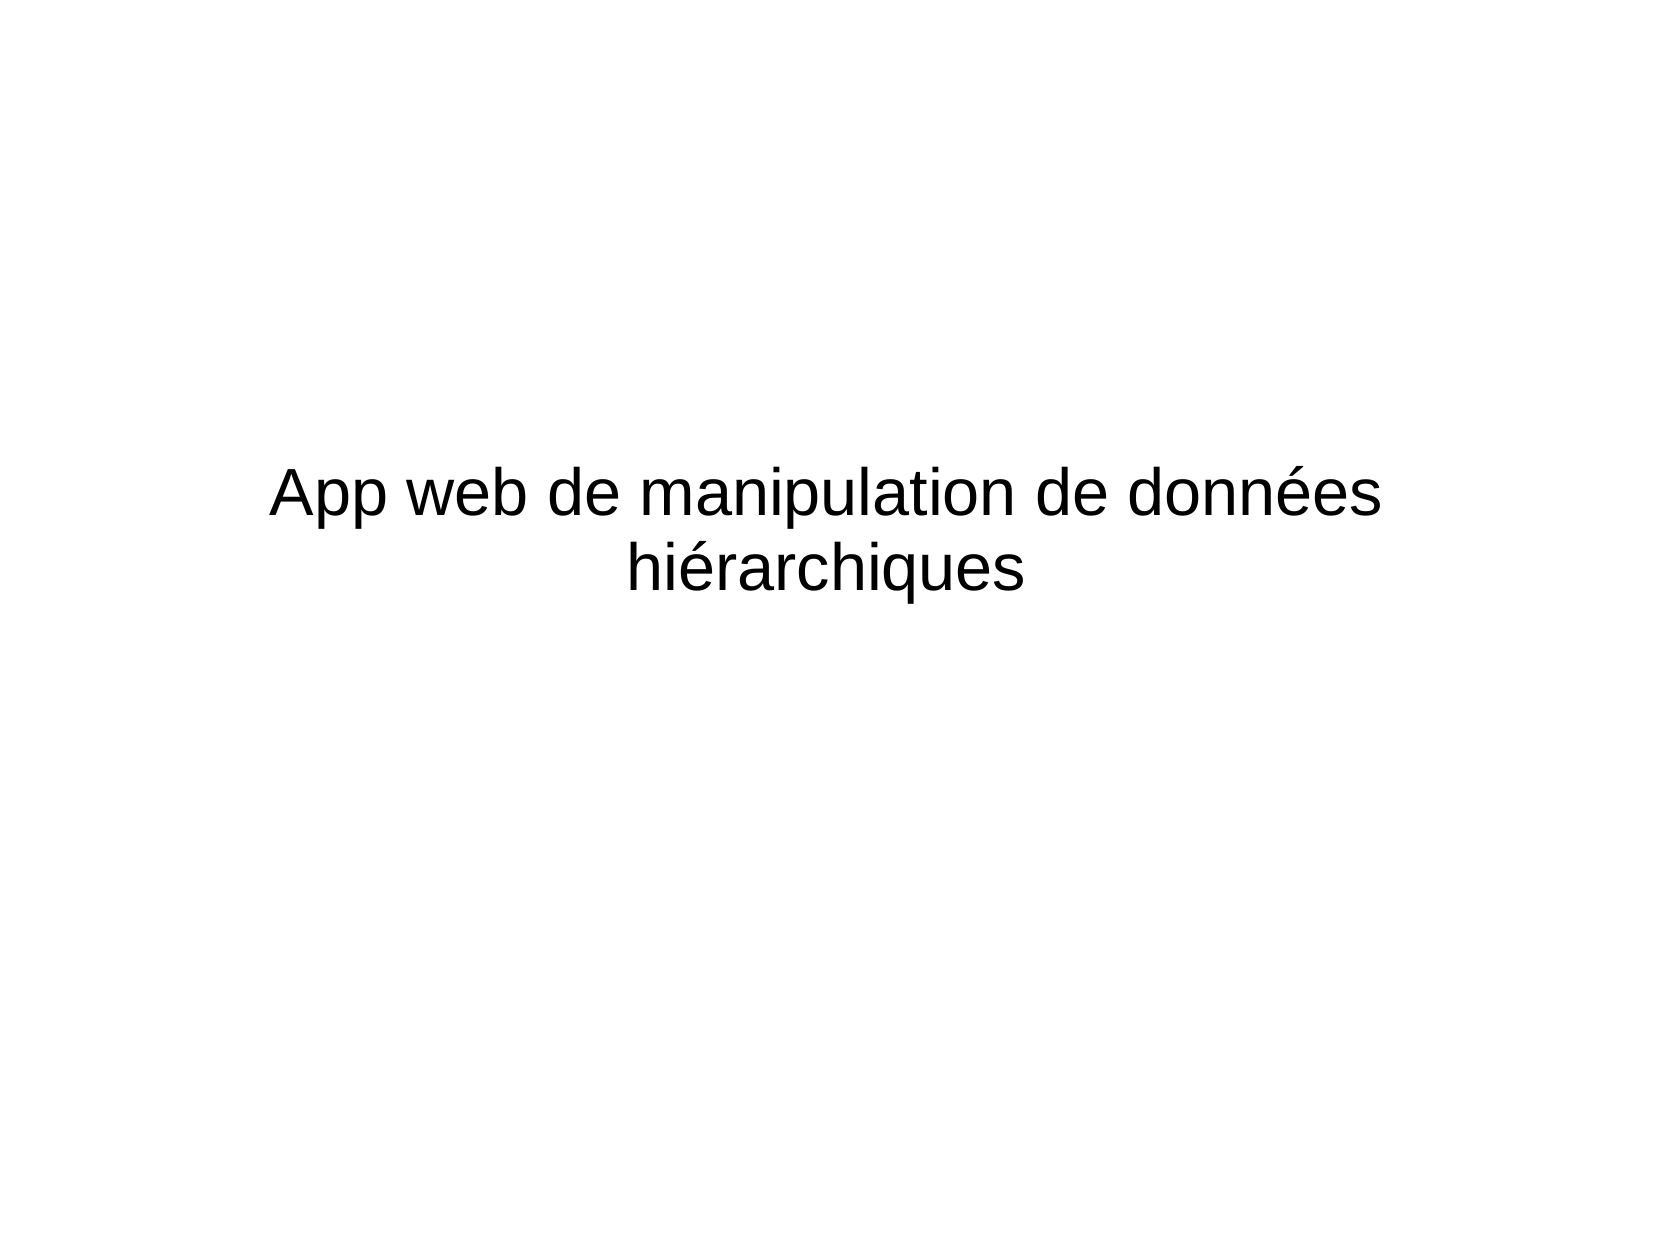

# App web de manipulation de données hiérarchiques